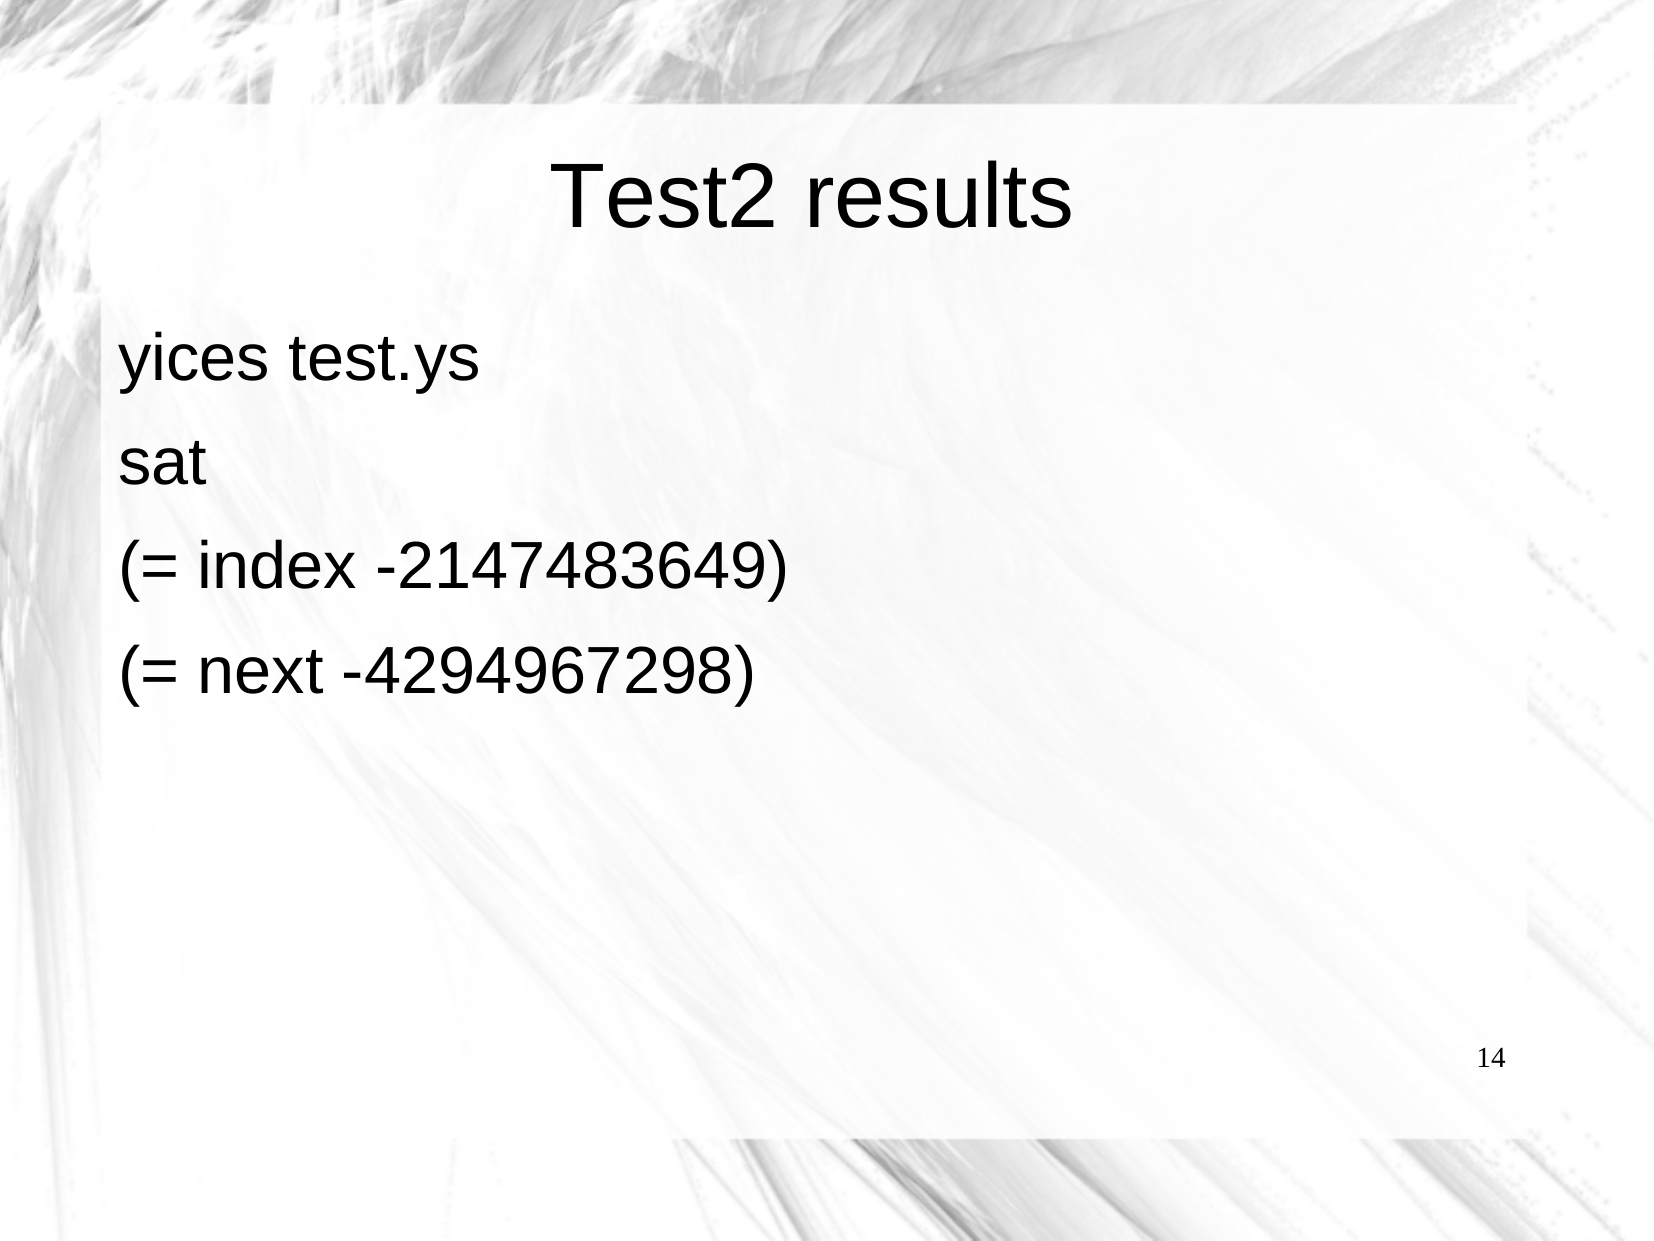

# Test2 results
yices test.ys
sat
(= index -2147483649)
(= next -4294967298)
14